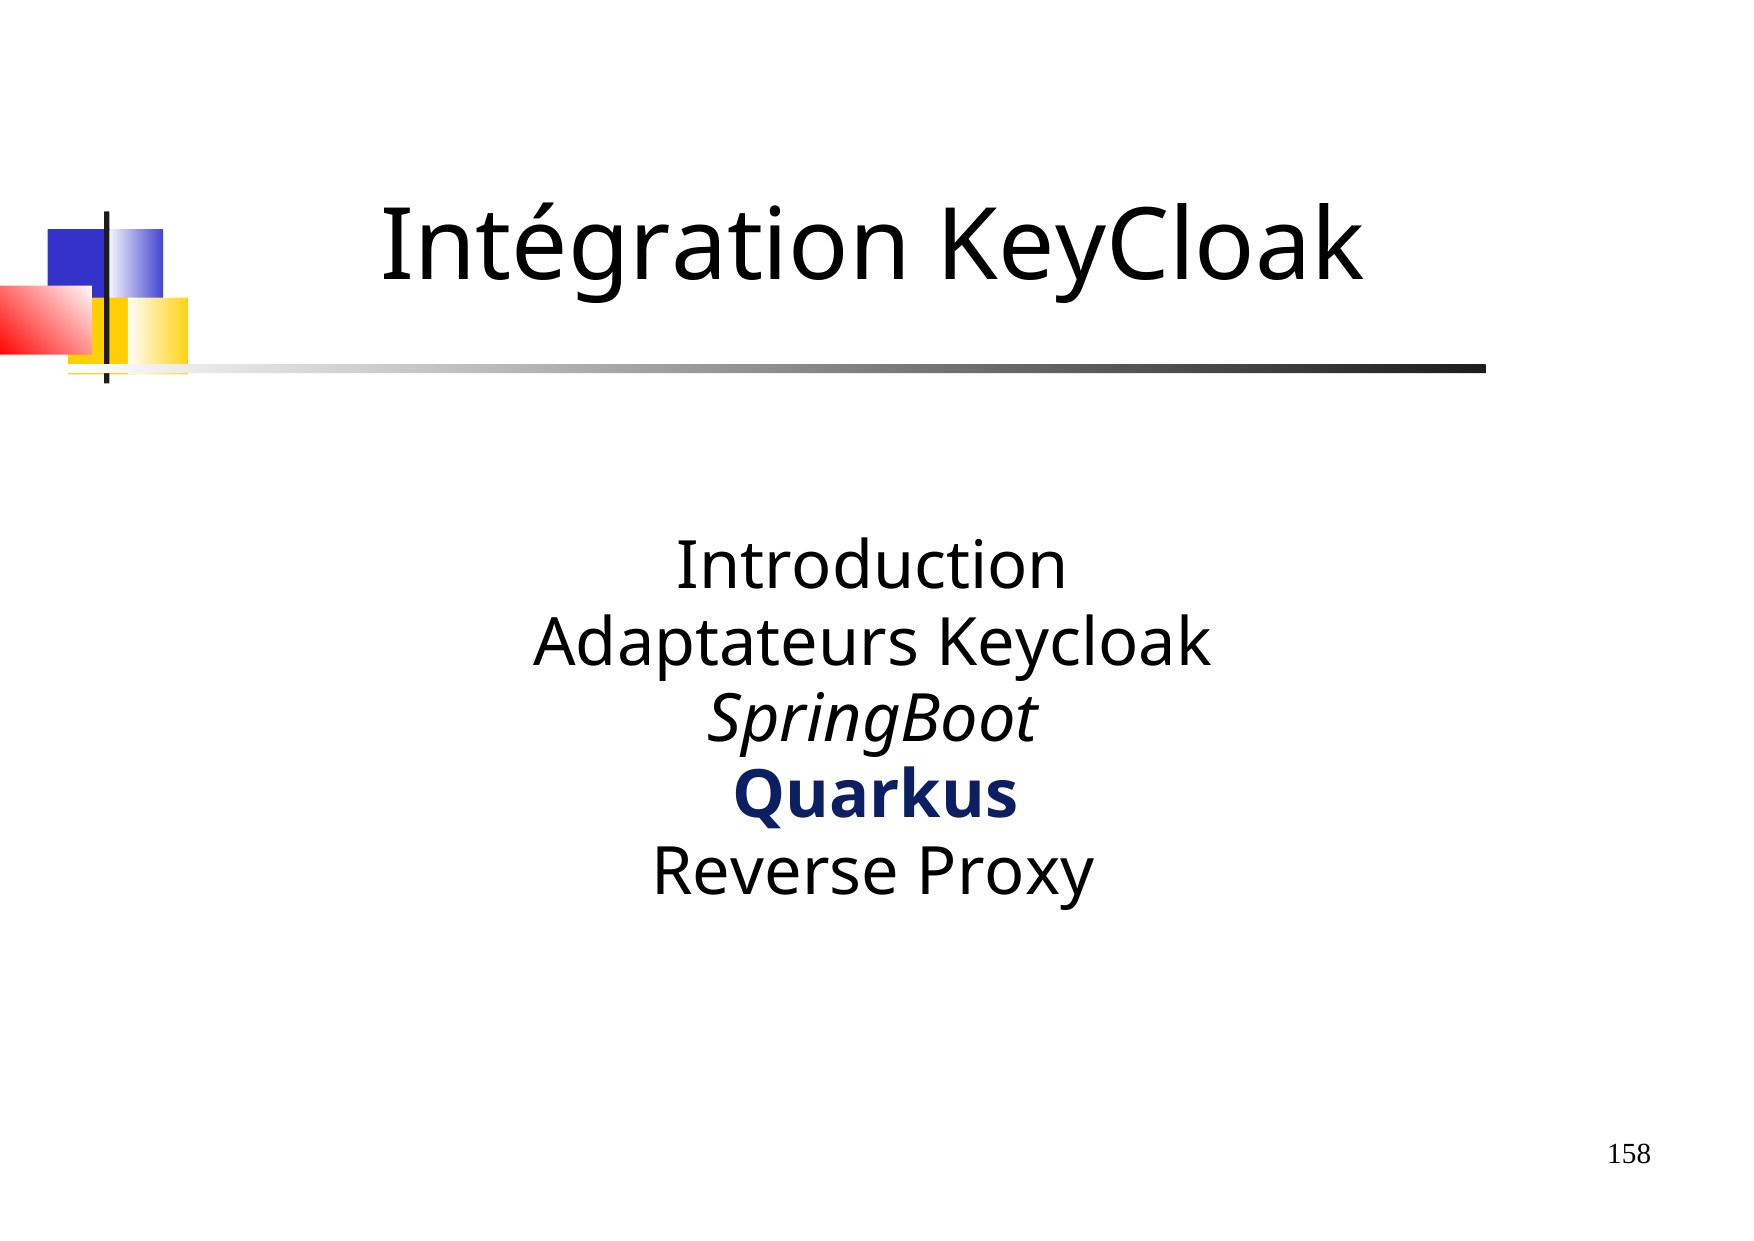

# Intégration KeyCloak
Introduction
Adaptateurs Keycloak
SpringBoot
Quarkus
Reverse Proxy